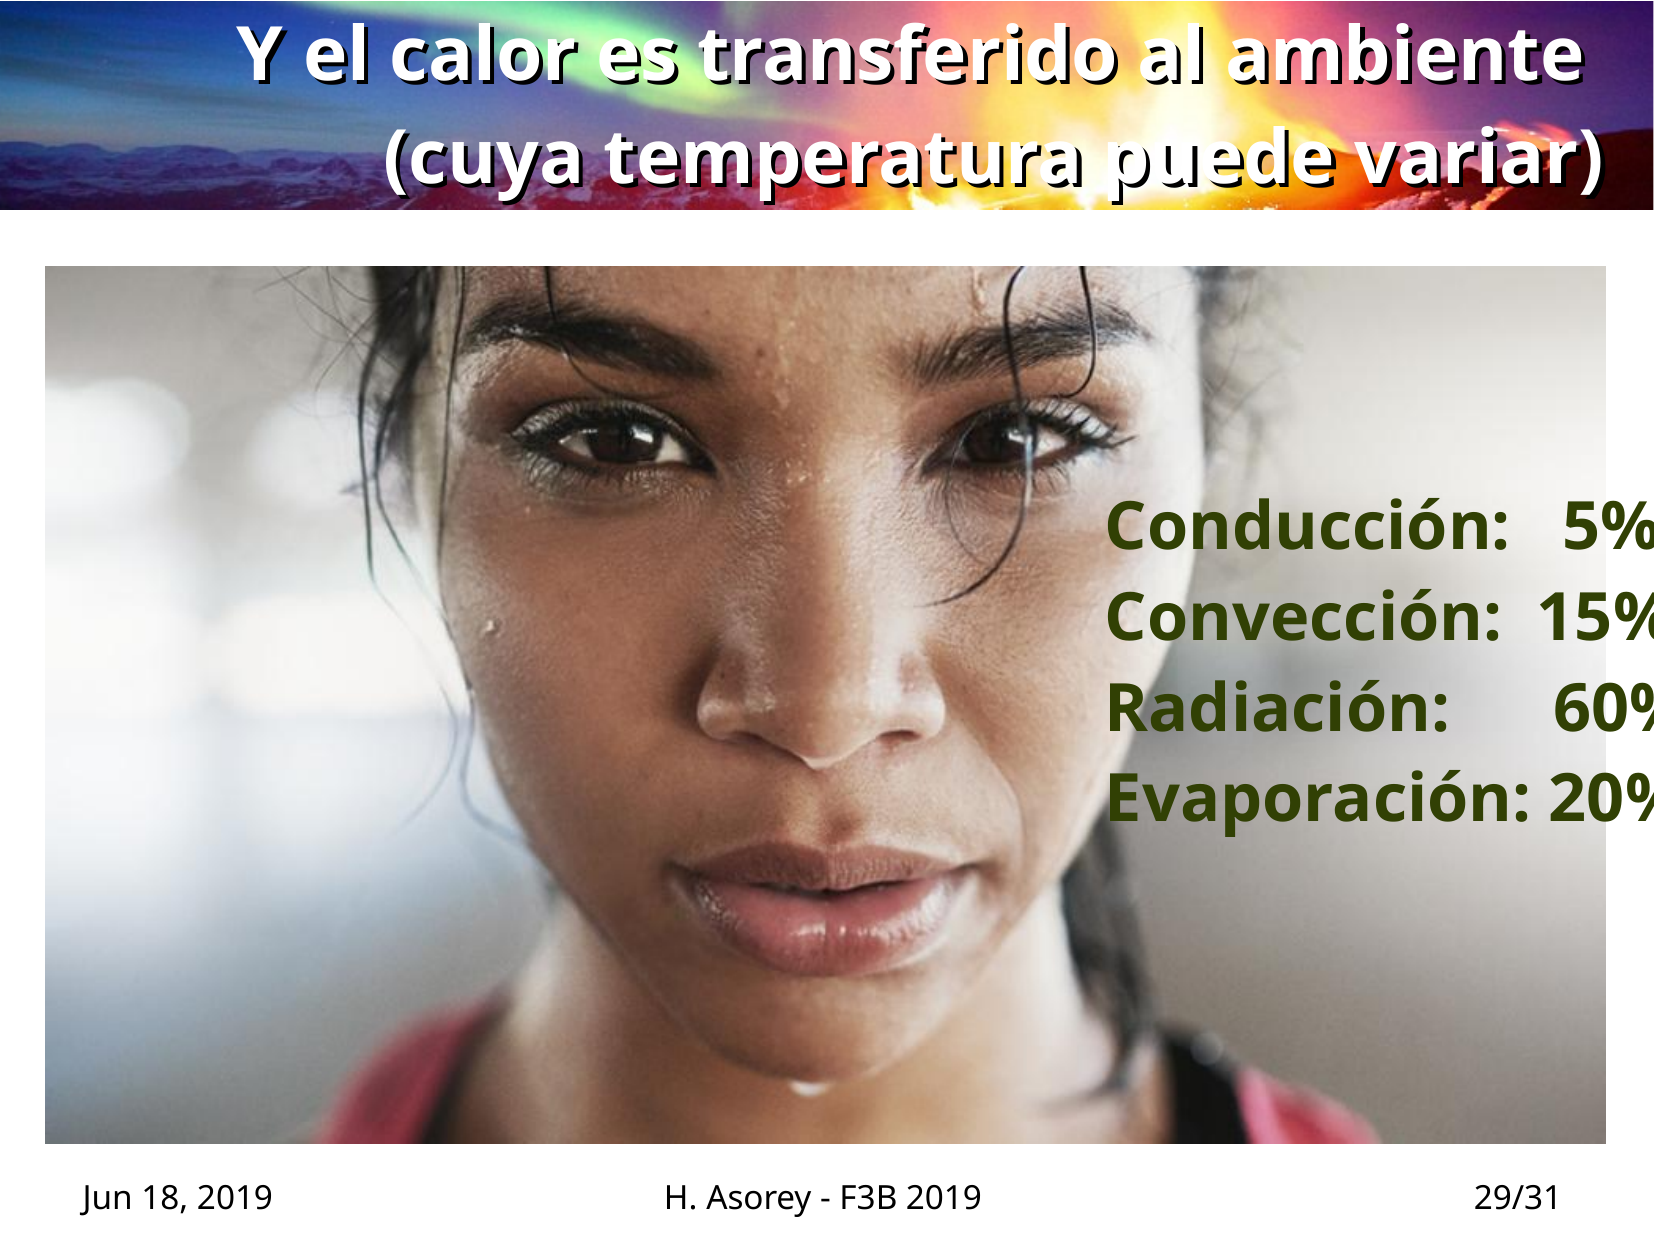

# Y el calor es transferido al ambiente (cuya temperatura puede variar)
Conducción: 5%
Convección: 15%
Radiación: 60%
Evaporación: 20%
Jun 18, 2019
H. Asorey - F3B 2019
29